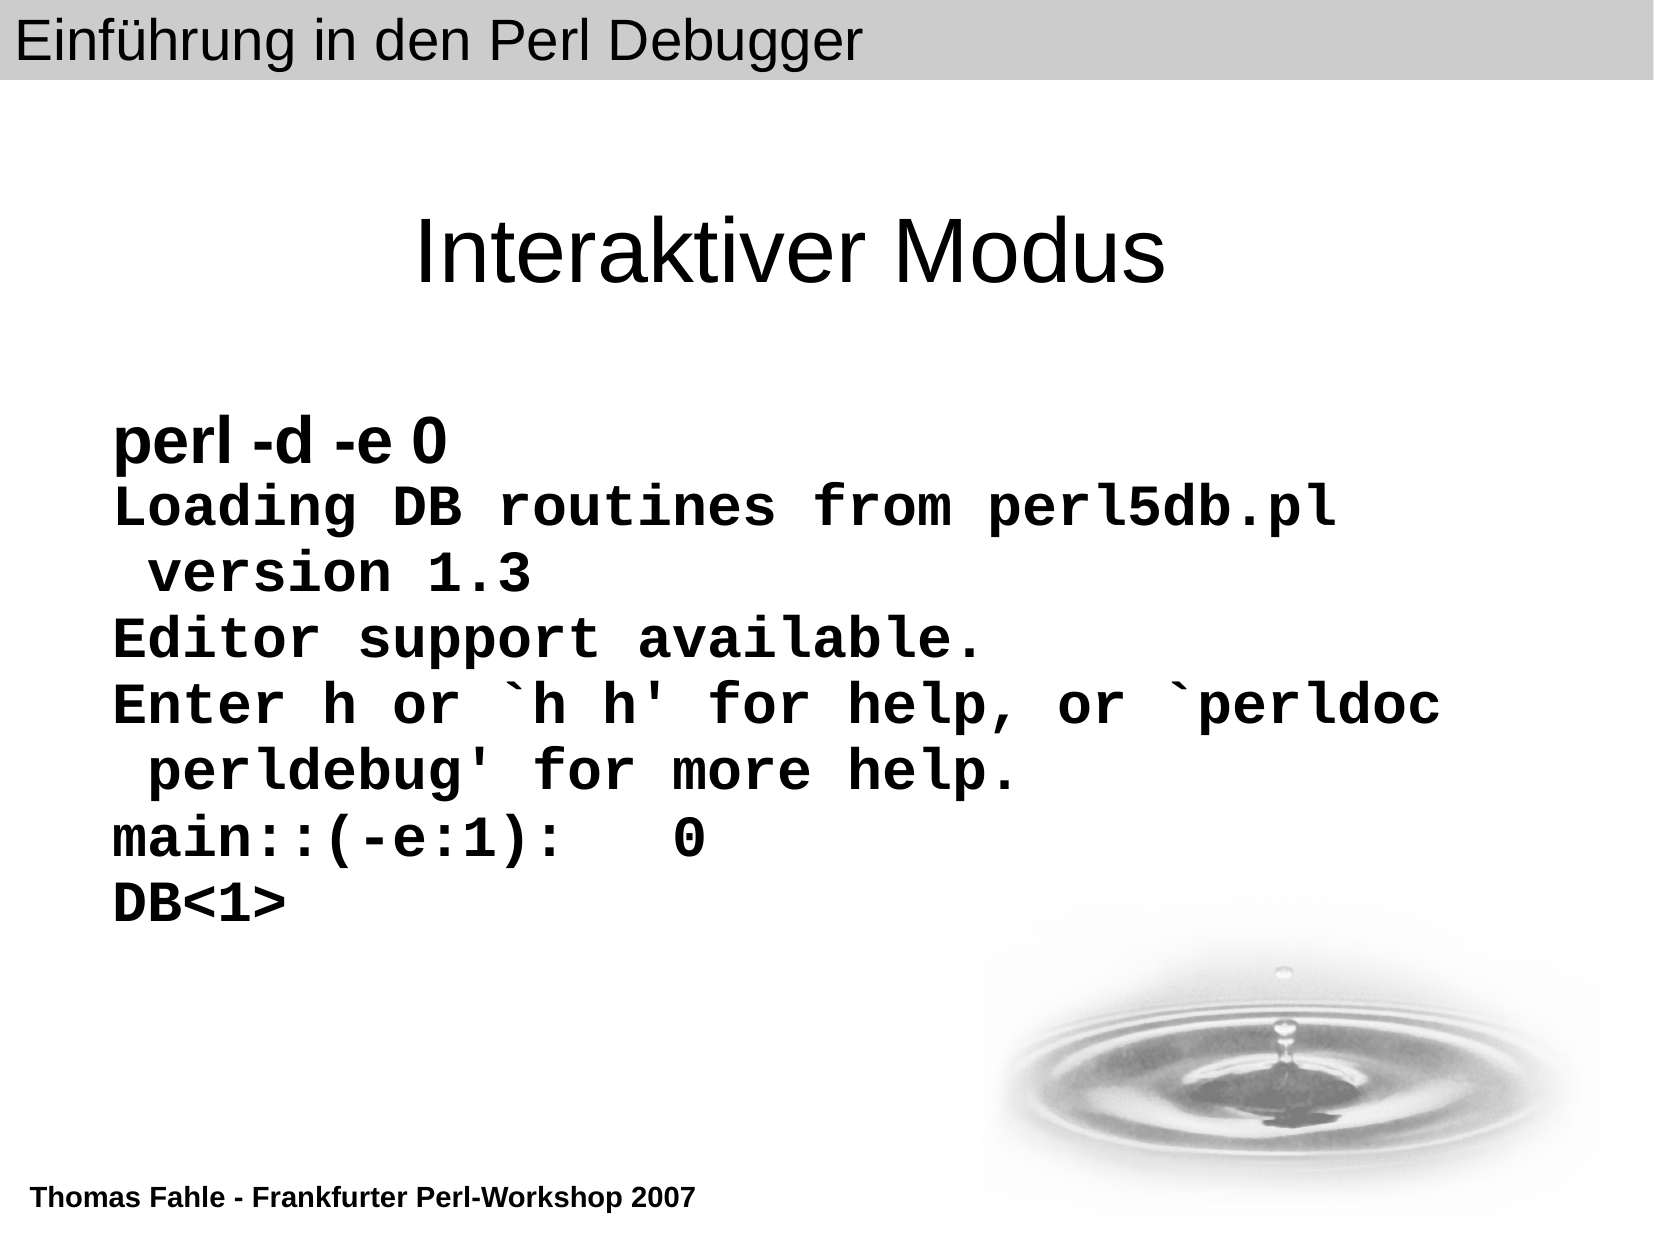

# Interaktiver Modus
perl -d -e 0
Loading DB routines from perl5db.pl version 1.3
Editor support available.
Enter h or `h h' for help, or `perldoc perldebug' for more help.
main::(-e:1): 0
DB<1>